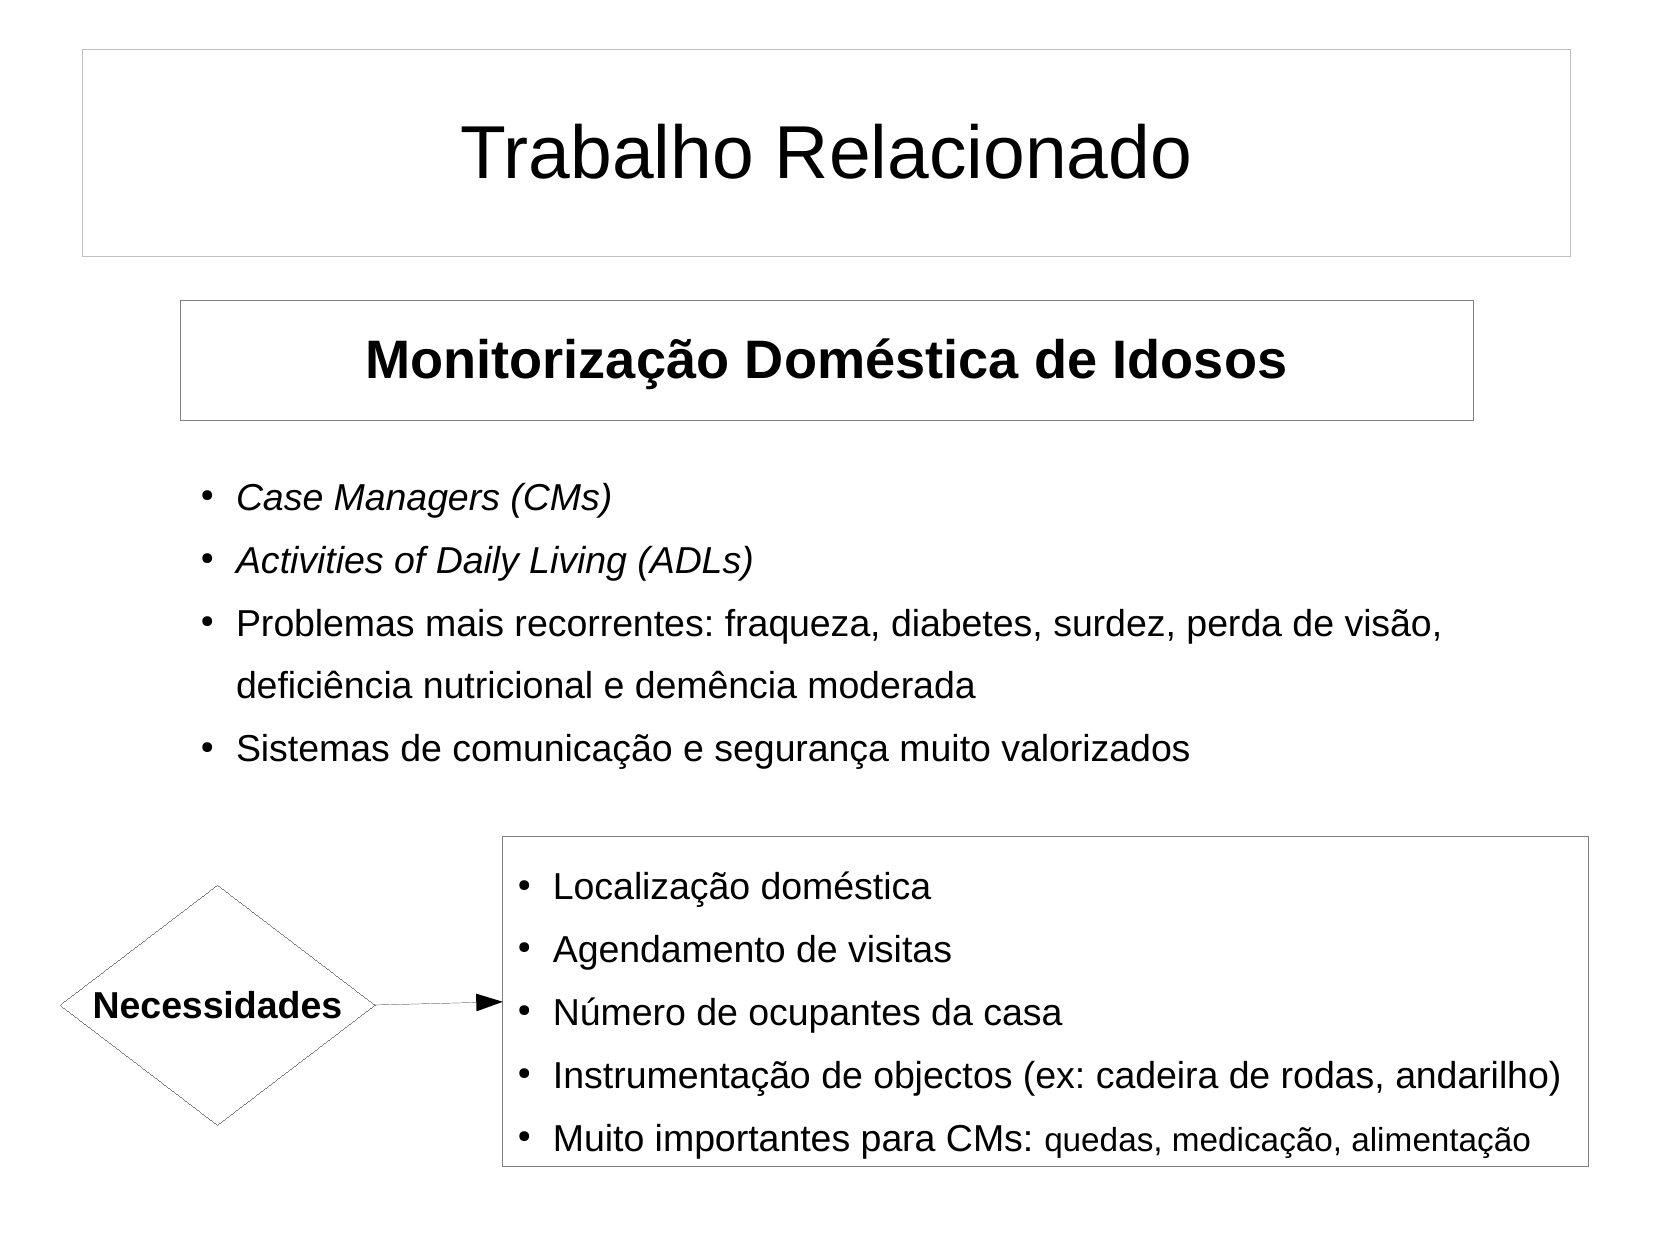

# Trabalho Relacionado
Monitorização Doméstica de Idosos
Case Managers (CMs)
Activities of Daily Living (ADLs)
Problemas mais recorrentes: fraqueza, diabetes, surdez, perda de visão,
deficiência nutricional e demência moderada
Sistemas de comunicação e segurança muito valorizados
Localização doméstica
Agendamento de visitas
Número de ocupantes da casa
Instrumentação de objectos (ex: cadeira de rodas, andarilho)
Muito importantes para CMs: quedas, medicação, alimentação
Necessidades